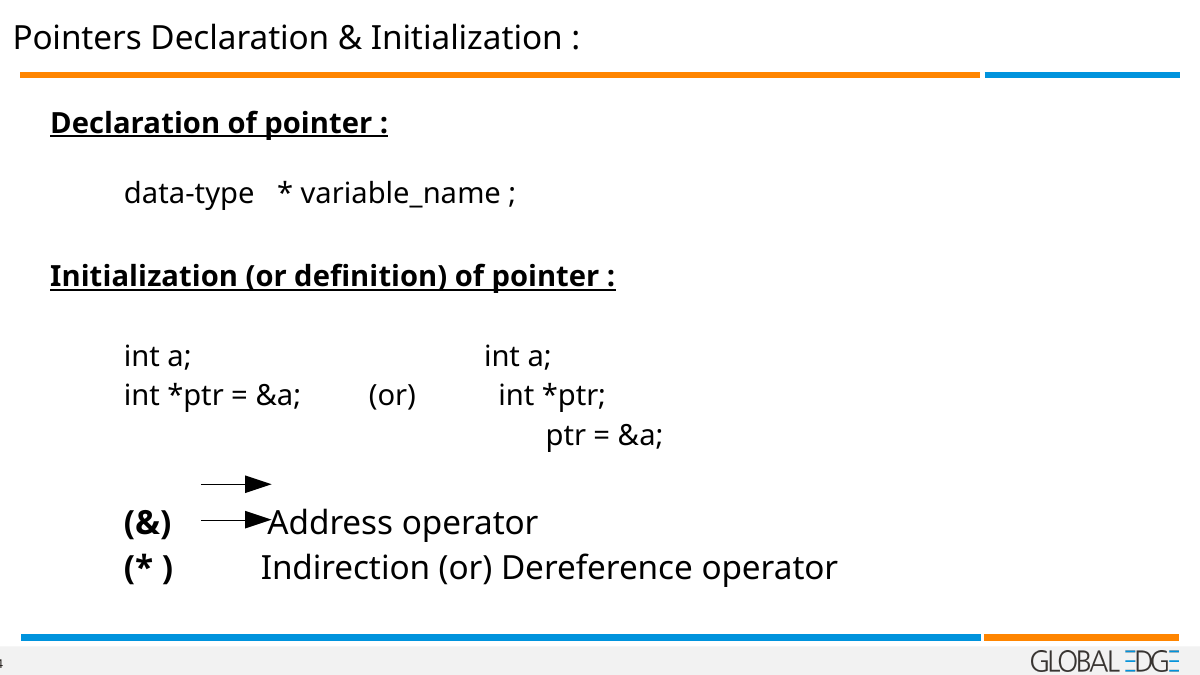

# Pointers Declaration & Initialization :
Declaration of pointer :
	data-type * variable_name ;
Initialization (or definition) of pointer :
	int a; int a;
	int *ptr = &a; (or) int *ptr;
						 ptr = &a;
	(&) Address operator
	(* ) Indirection (or) Dereference operator